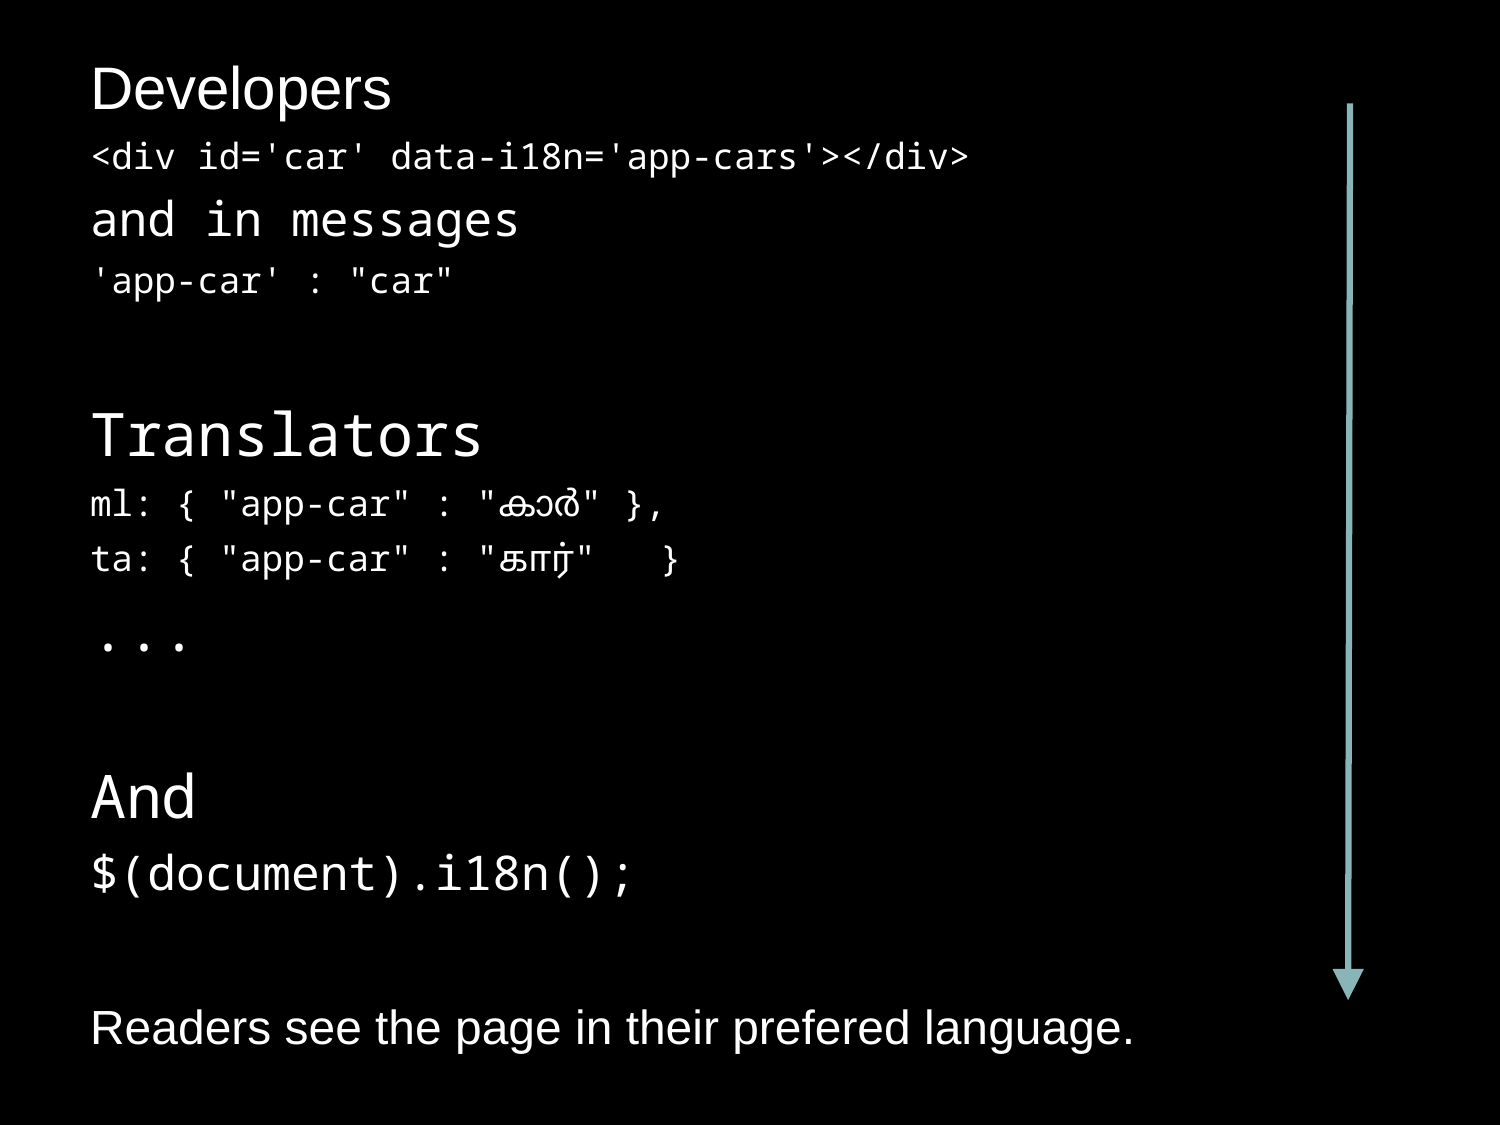

# Developers
<div id='car' data-i18n='app-cars'></div>
and in messages
'app-car' : "car"
Translators
ml: { "app-car" : "കാര്‍" },
ta: { "app-car" : "கார்" }
...
And
$(document).i18n();
Readers see the page in their prefered language.